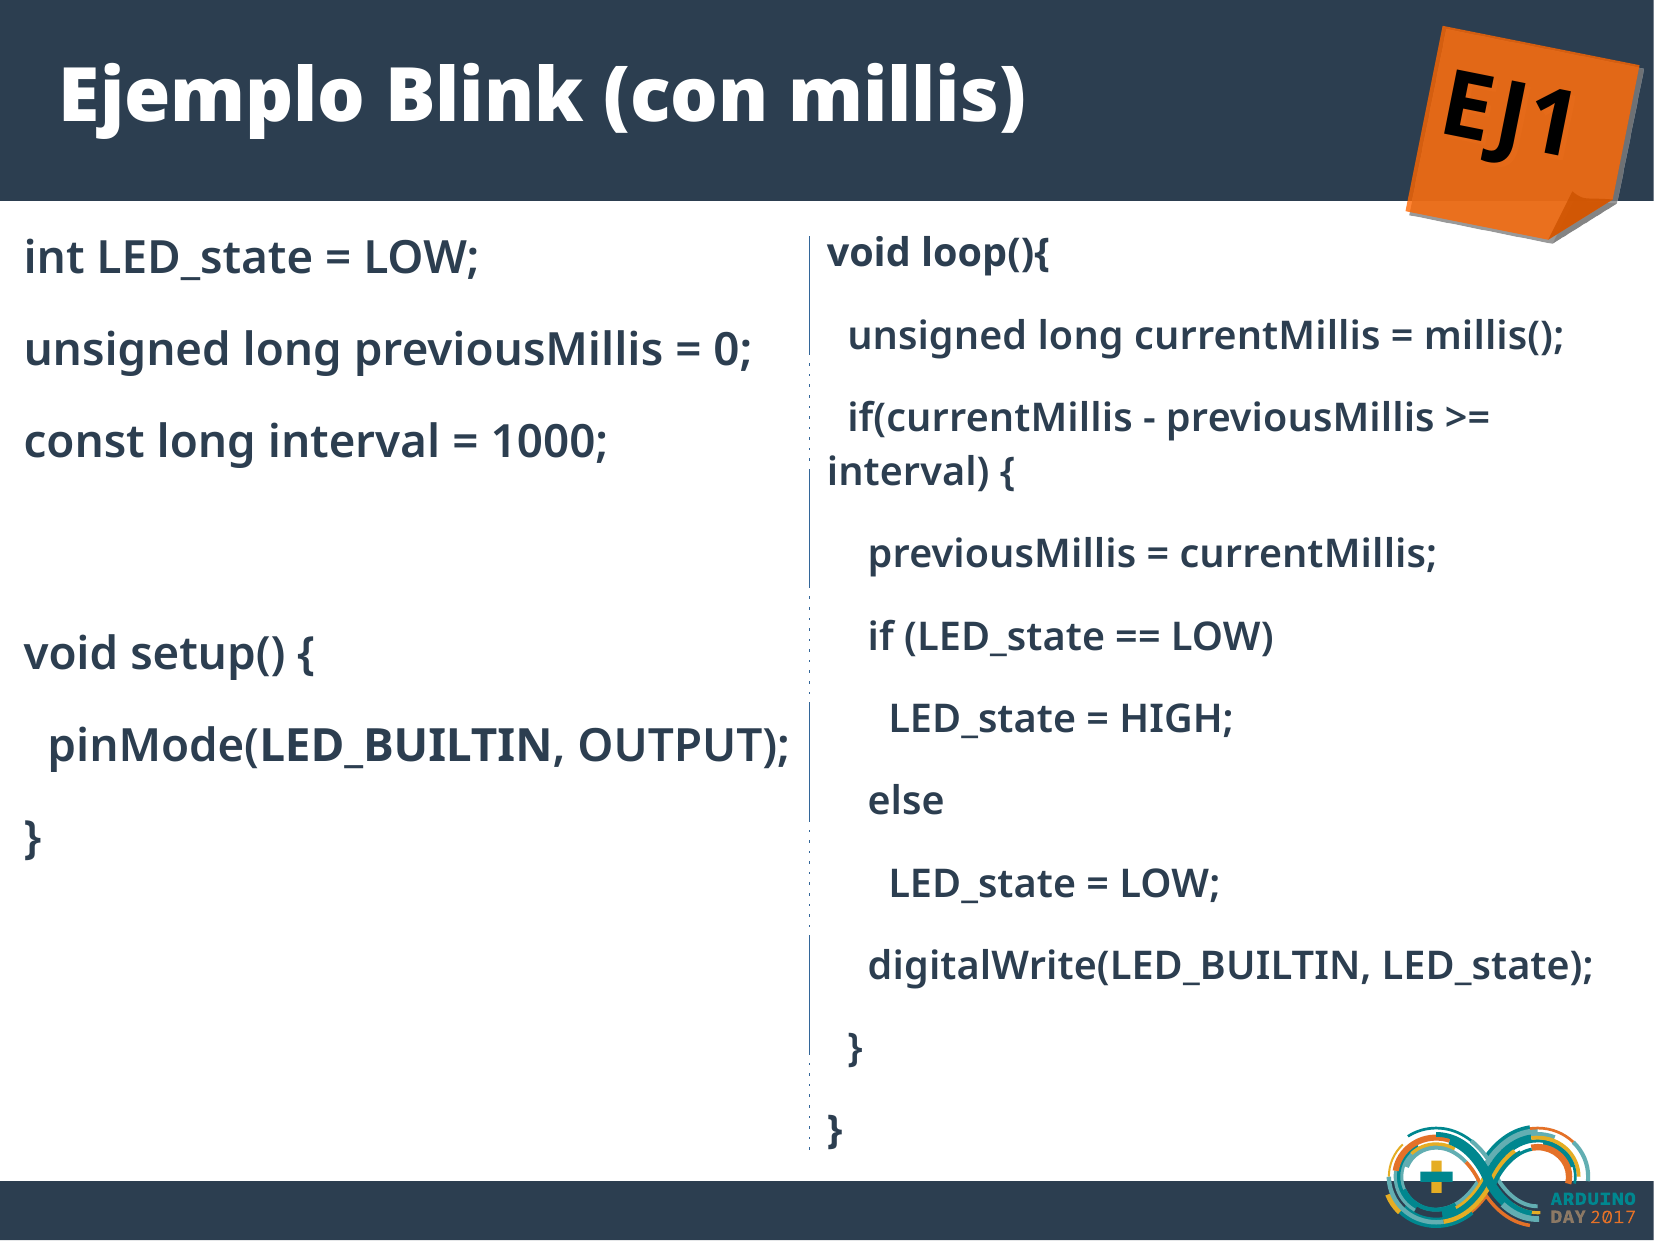

# Ejemplo Blink (con millis)
EJ1
int LED_state = LOW;
unsigned long previousMillis = 0;
const long interval = 1000;
void setup() {
 pinMode(LED_BUILTIN, OUTPUT);
}
void loop(){
 unsigned long currentMillis = millis();
 if(currentMillis - previousMillis >= interval) {
 previousMillis = currentMillis;
 if (LED_state == LOW)
 LED_state = HIGH;
 else
 LED_state = LOW;
 digitalWrite(LED_BUILTIN, LED_state);
 }
}